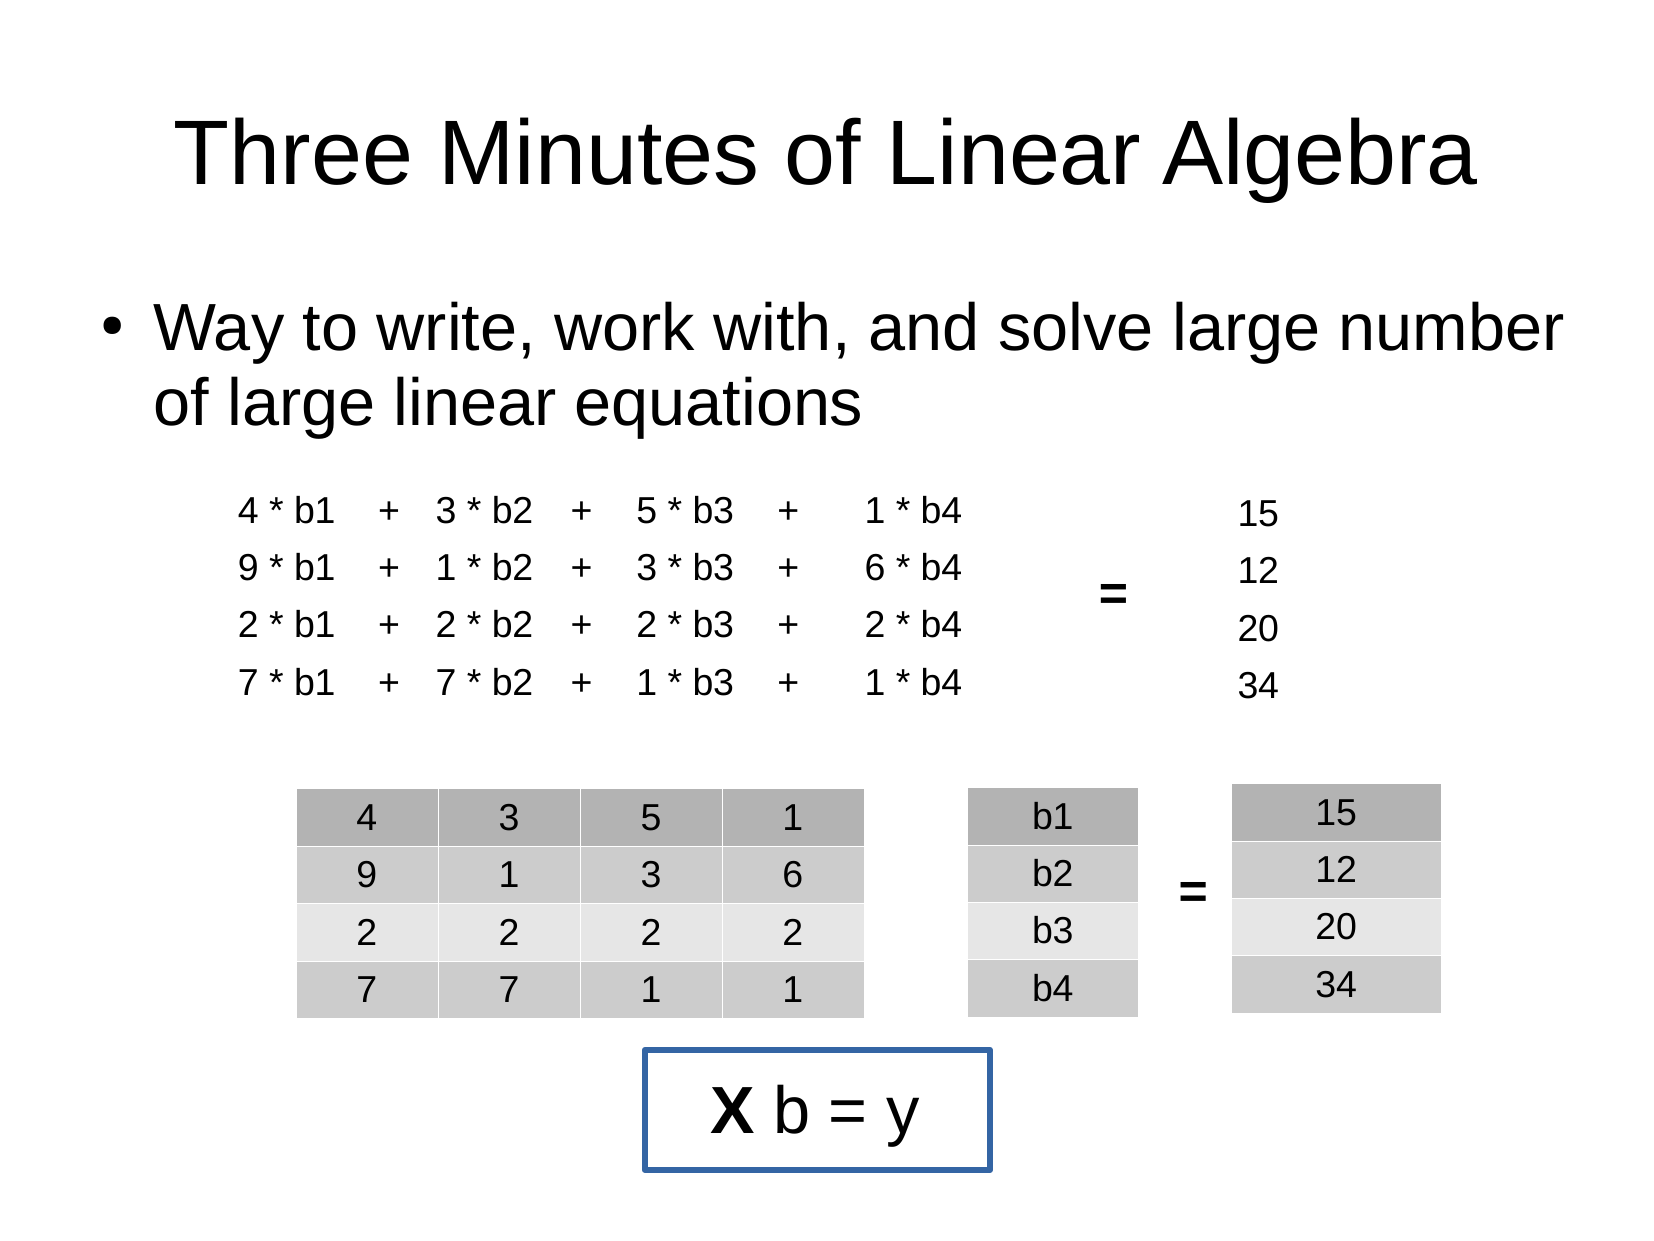

# Three Minutes of Linear Algebra
Way to write, work with, and solve large number of large linear equations
| 4 \* b1 | + | 3 \* b2 | + | 5 \* b3 | + | 1 \* b4 |
| --- | --- | --- | --- | --- | --- | --- |
| 9 \* b1 | + | 1 \* b2 | + | 3 \* b3 | + | 6 \* b4 |
| 2 \* b1 | + | 2 \* b2 | + | 2 \* b3 | + | 2 \* b4 |
| 7 \* b1 | + | 7 \* b2 | + | 1 \* b3 | + | 1 \* b4 |
| 15 |
| --- |
| 12 |
| 20 |
| 34 |
=
| 15 |
| --- |
| 12 |
| 20 |
| 34 |
| b1 |
| --- |
| b2 |
| b3 |
| b4 |
| 4 | 3 | 5 | 1 |
| --- | --- | --- | --- |
| 9 | 1 | 3 | 6 |
| 2 | 2 | 2 | 2 |
| 7 | 7 | 1 | 1 |
=
X b = y